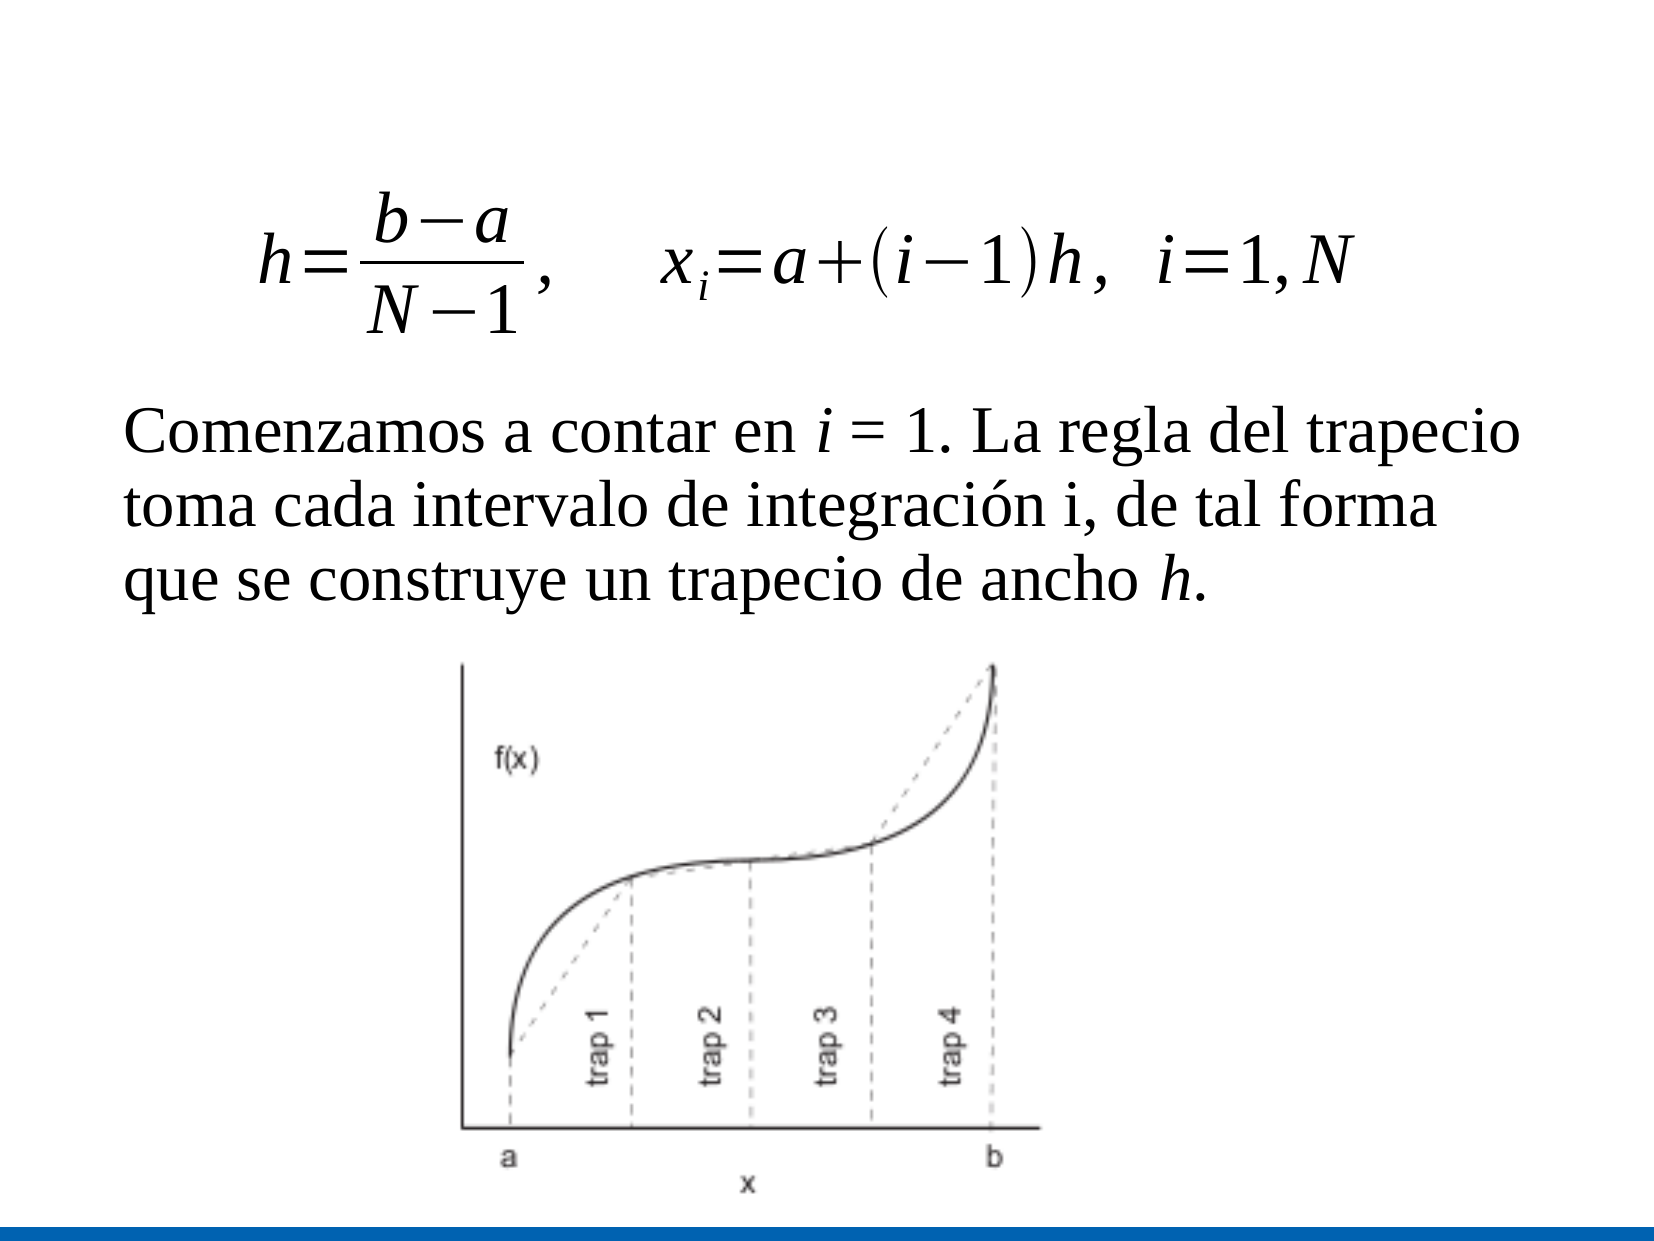

# Comenzamos a contar en i = 1. La regla del trapecio toma cada intervalo de integración i, de tal forma que se construye un trapecio de ancho h.